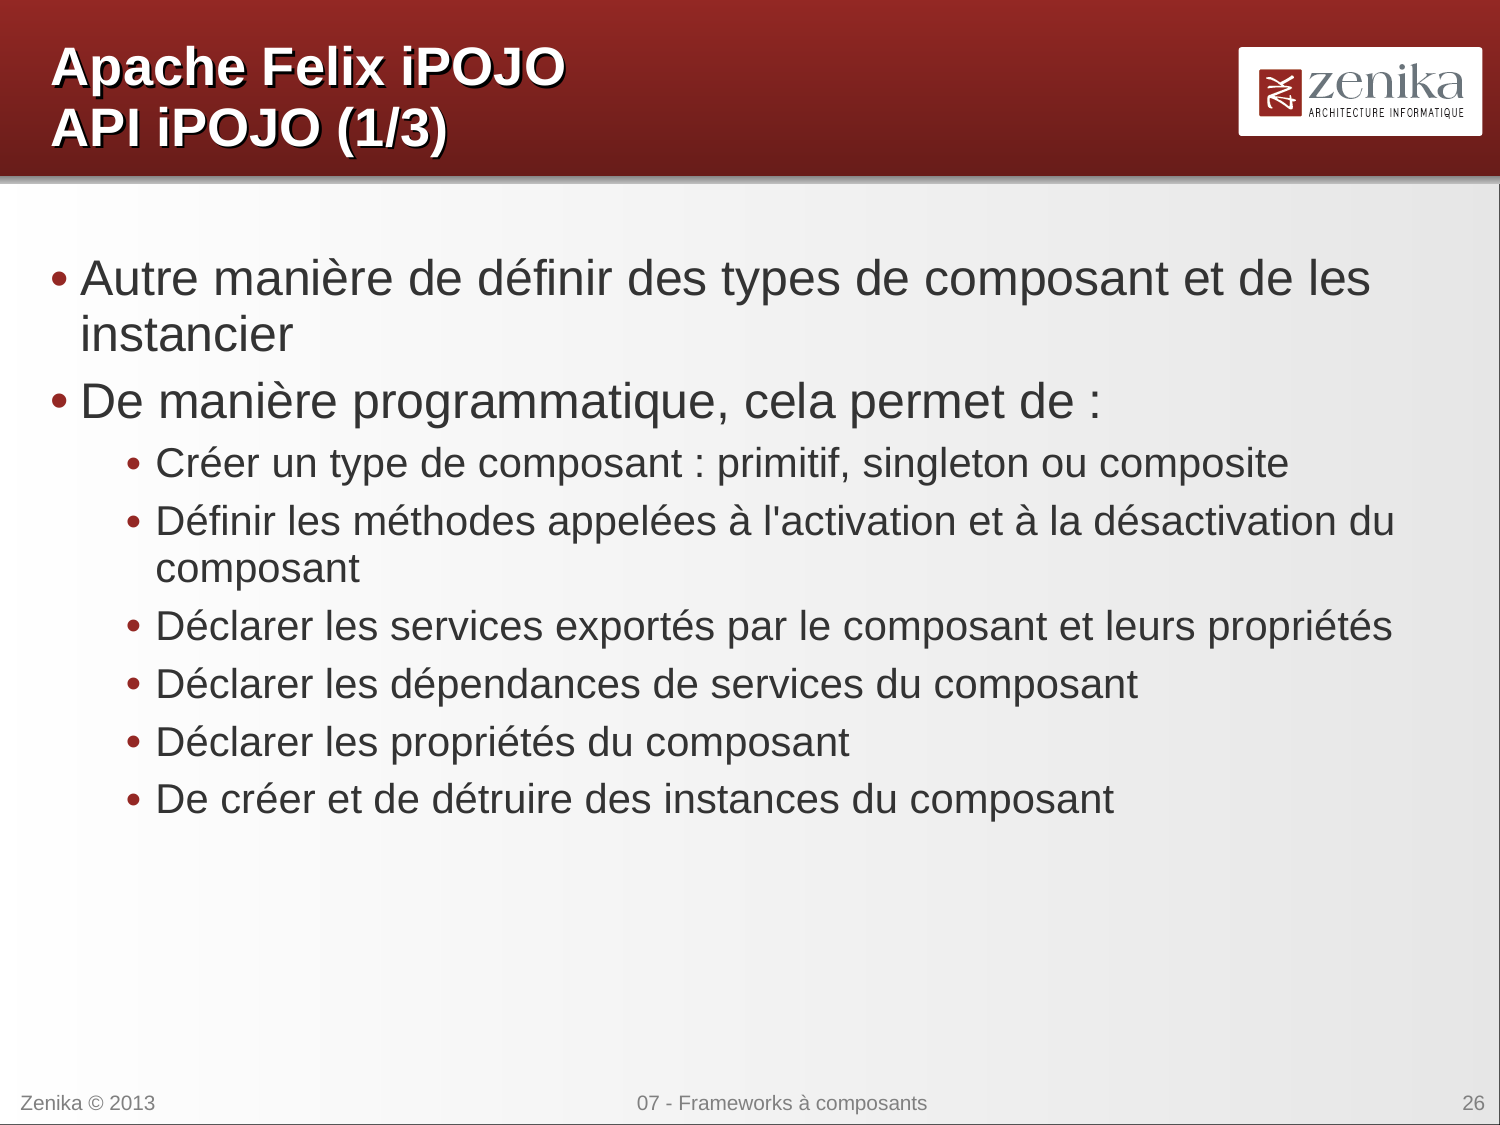

# Apache Felix iPOJO API iPOJO (1/3)
Autre manière de définir des types de composant et de les instancier
De manière programmatique, cela permet de :
Créer un type de composant : primitif, singleton ou composite
Définir les méthodes appelées à l'activation et à la désactivation du composant
Déclarer les services exportés par le composant et leurs propriétés
Déclarer les dépendances de services du composant
Déclarer les propriétés du composant
De créer et de détruire des instances du composant